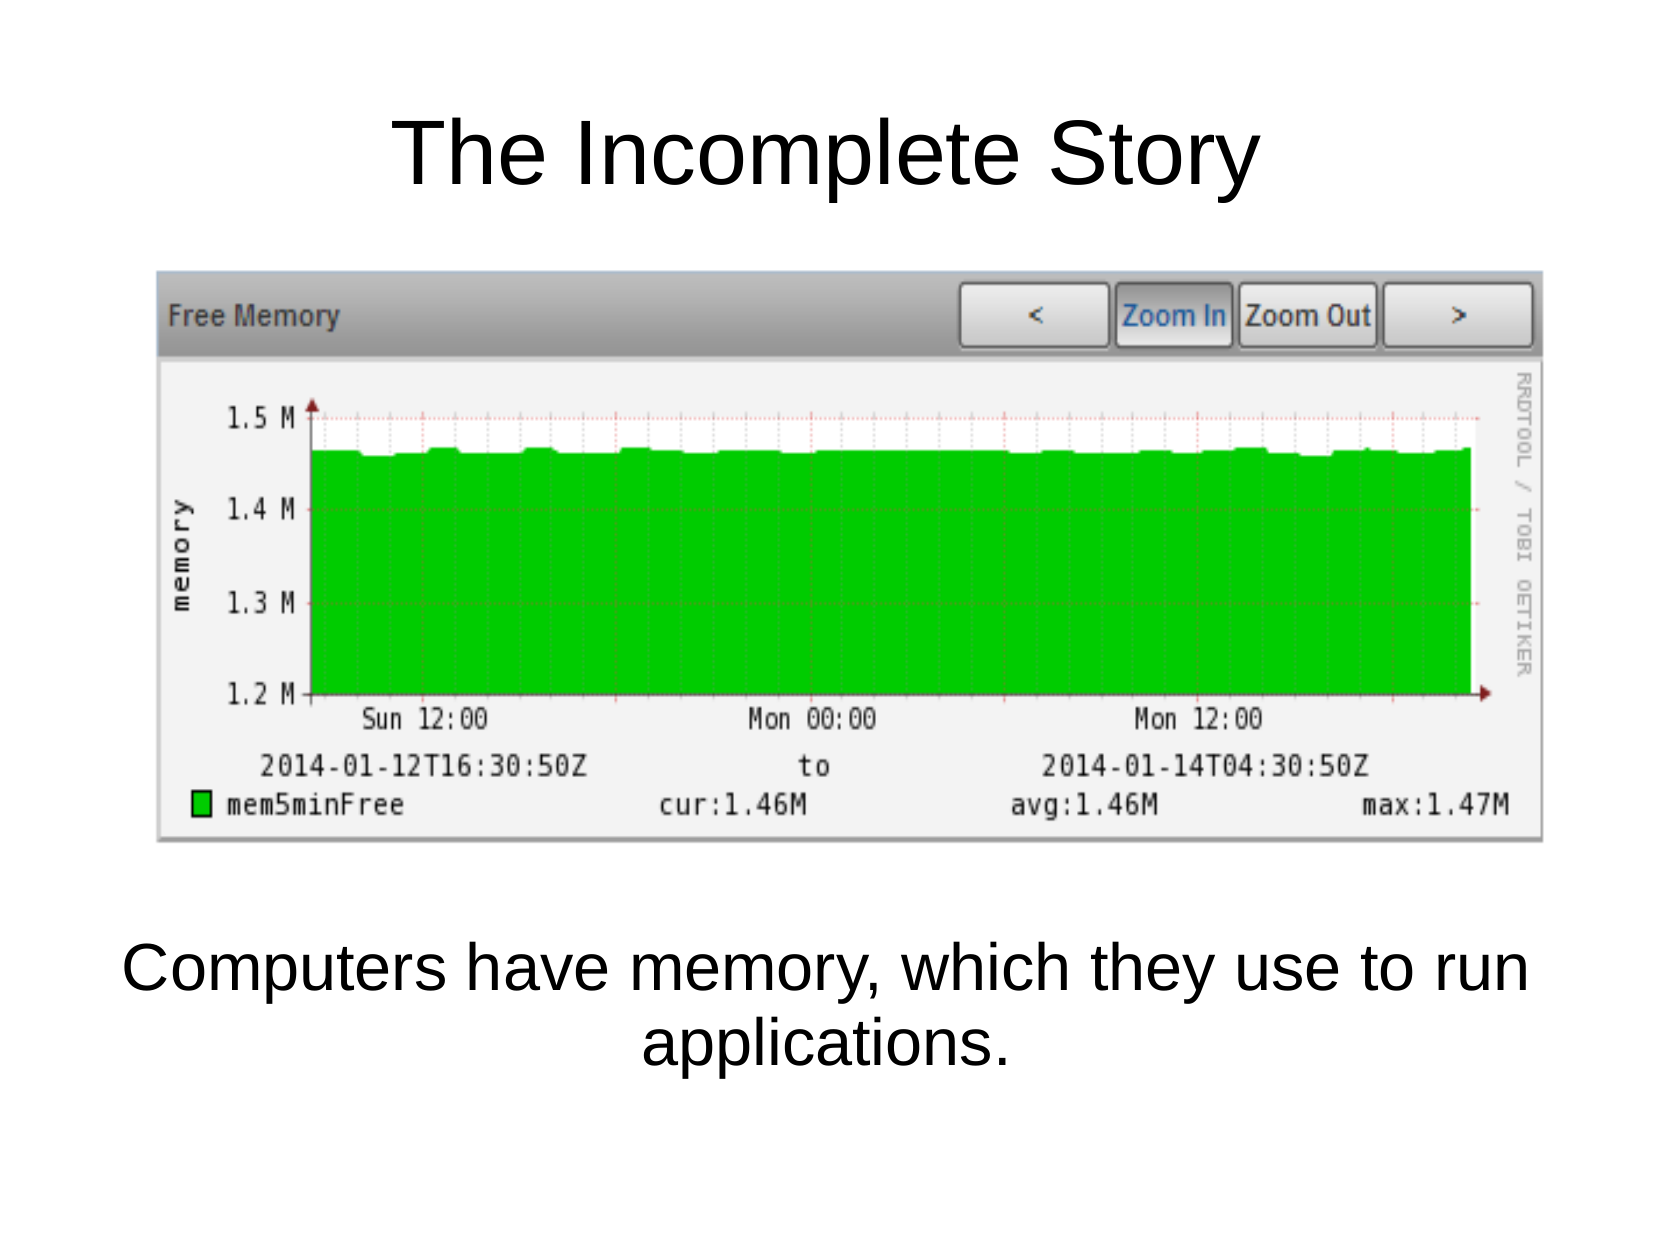

# The Incomplete Story
Computers have memory, which they use to run applications.